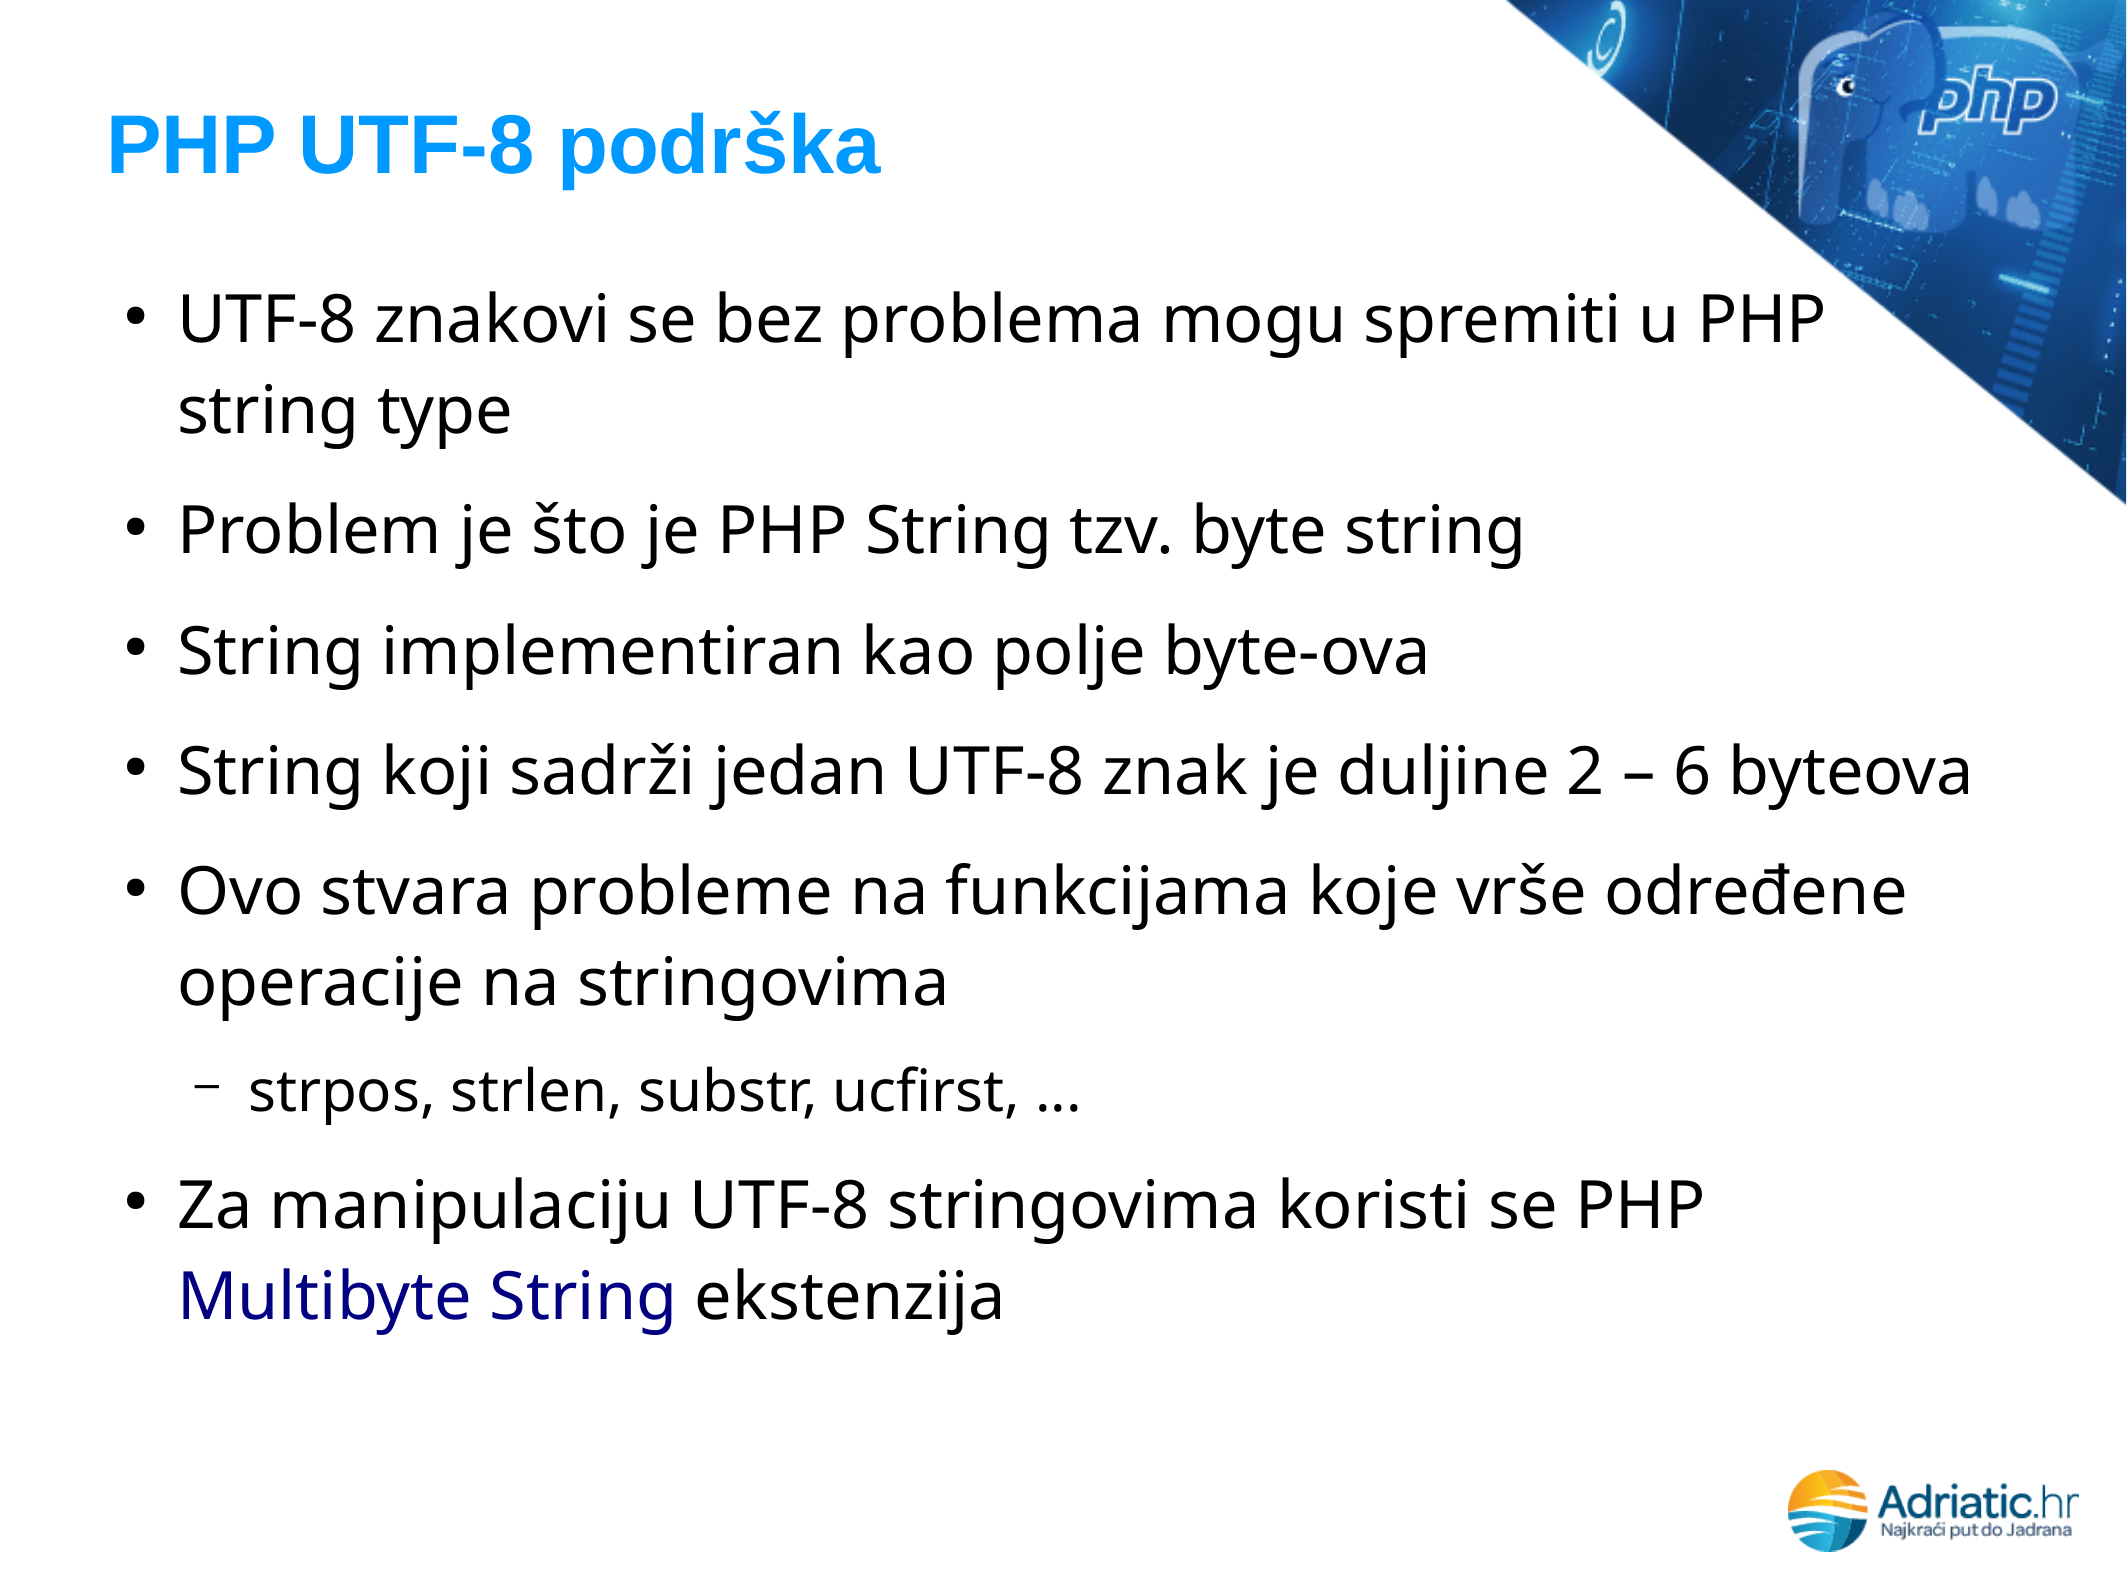

# PHP UTF-8 podrška
UTF-8 znakovi se bez problema mogu spremiti u PHP string type
Problem je što je PHP String tzv. byte string
String implementiran kao polje byte-ova
String koji sadrži jedan UTF-8 znak je duljine 2 – 6 byteova
Ovo stvara probleme na funkcijama koje vrše određene operacije na stringovima
strpos, strlen, substr, ucfirst, ...
Za manipulaciju UTF-8 stringovima koristi se PHP Multibyte String ekstenzija